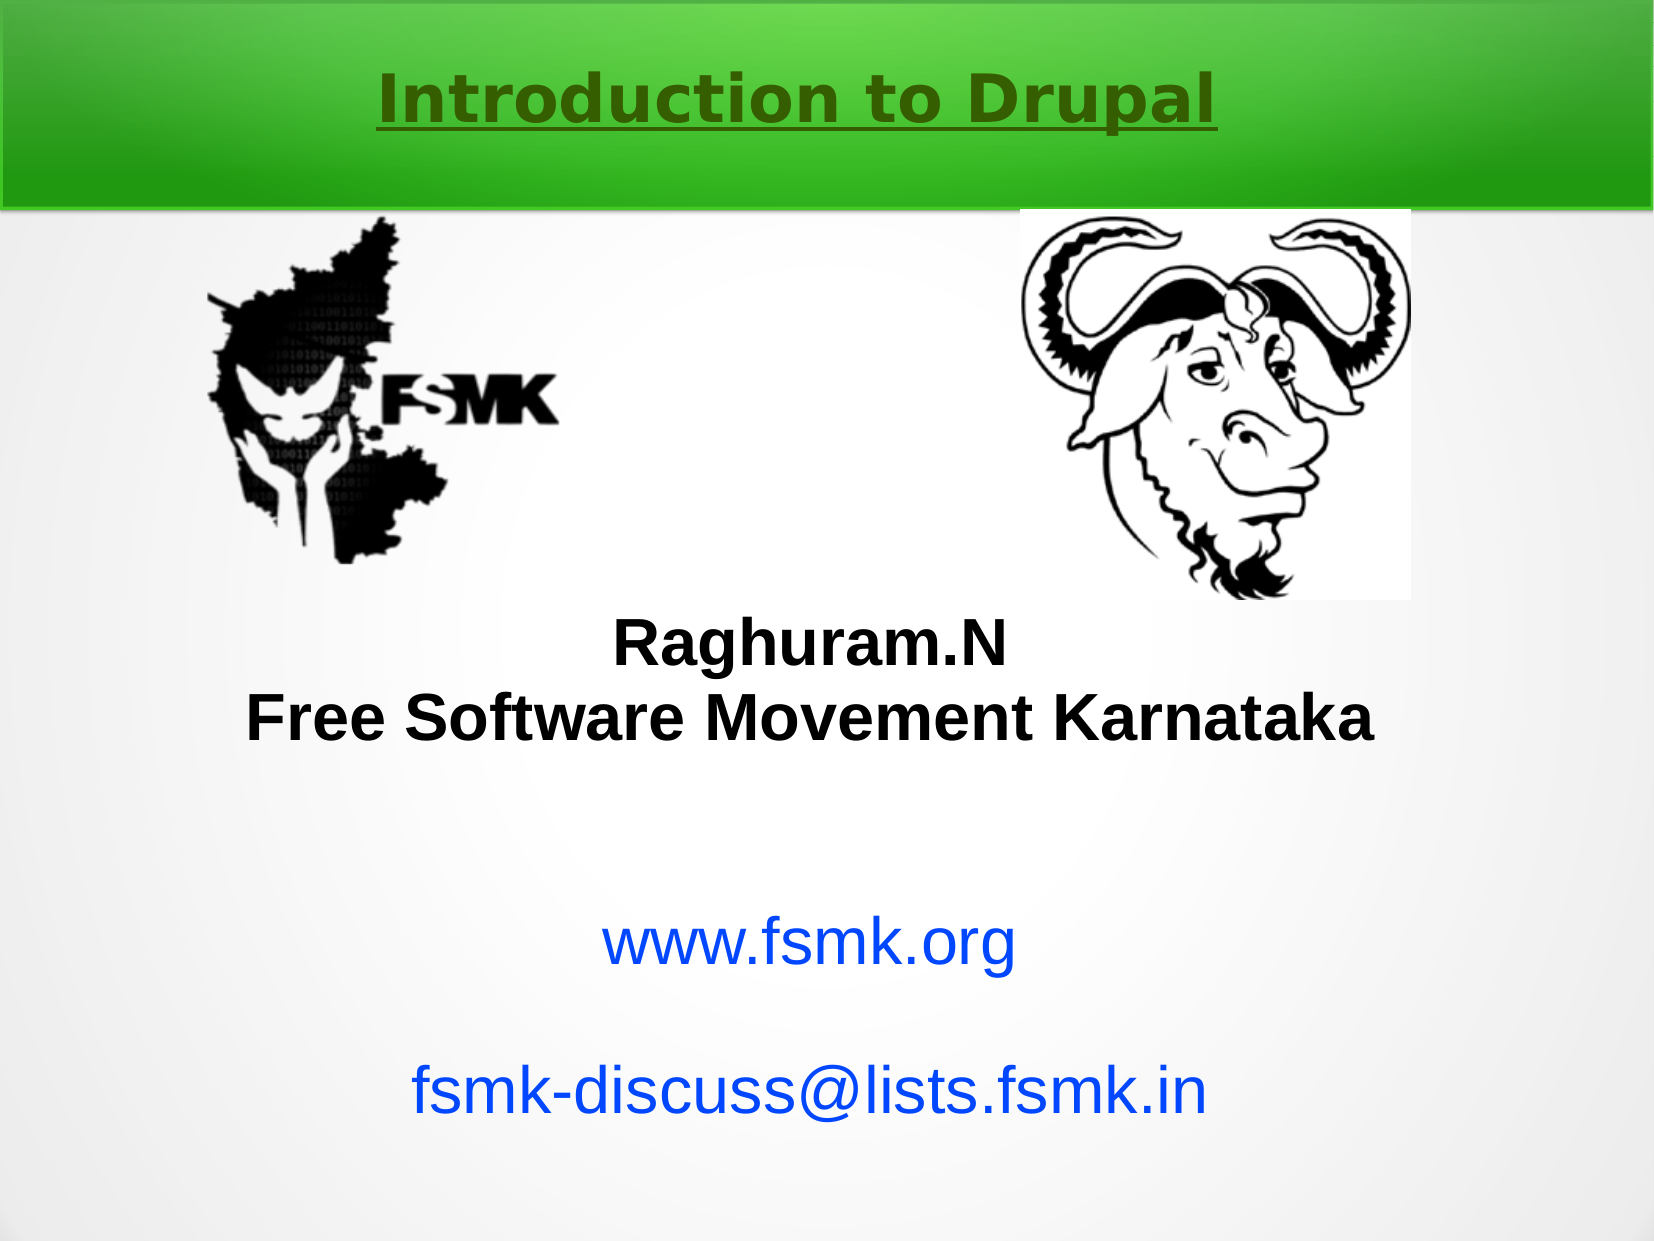

# Introduction to Drupal
Raghuram.N
Free Software Movement Karnataka
www.fsmk.org
fsmk-discuss@lists.fsmk.in